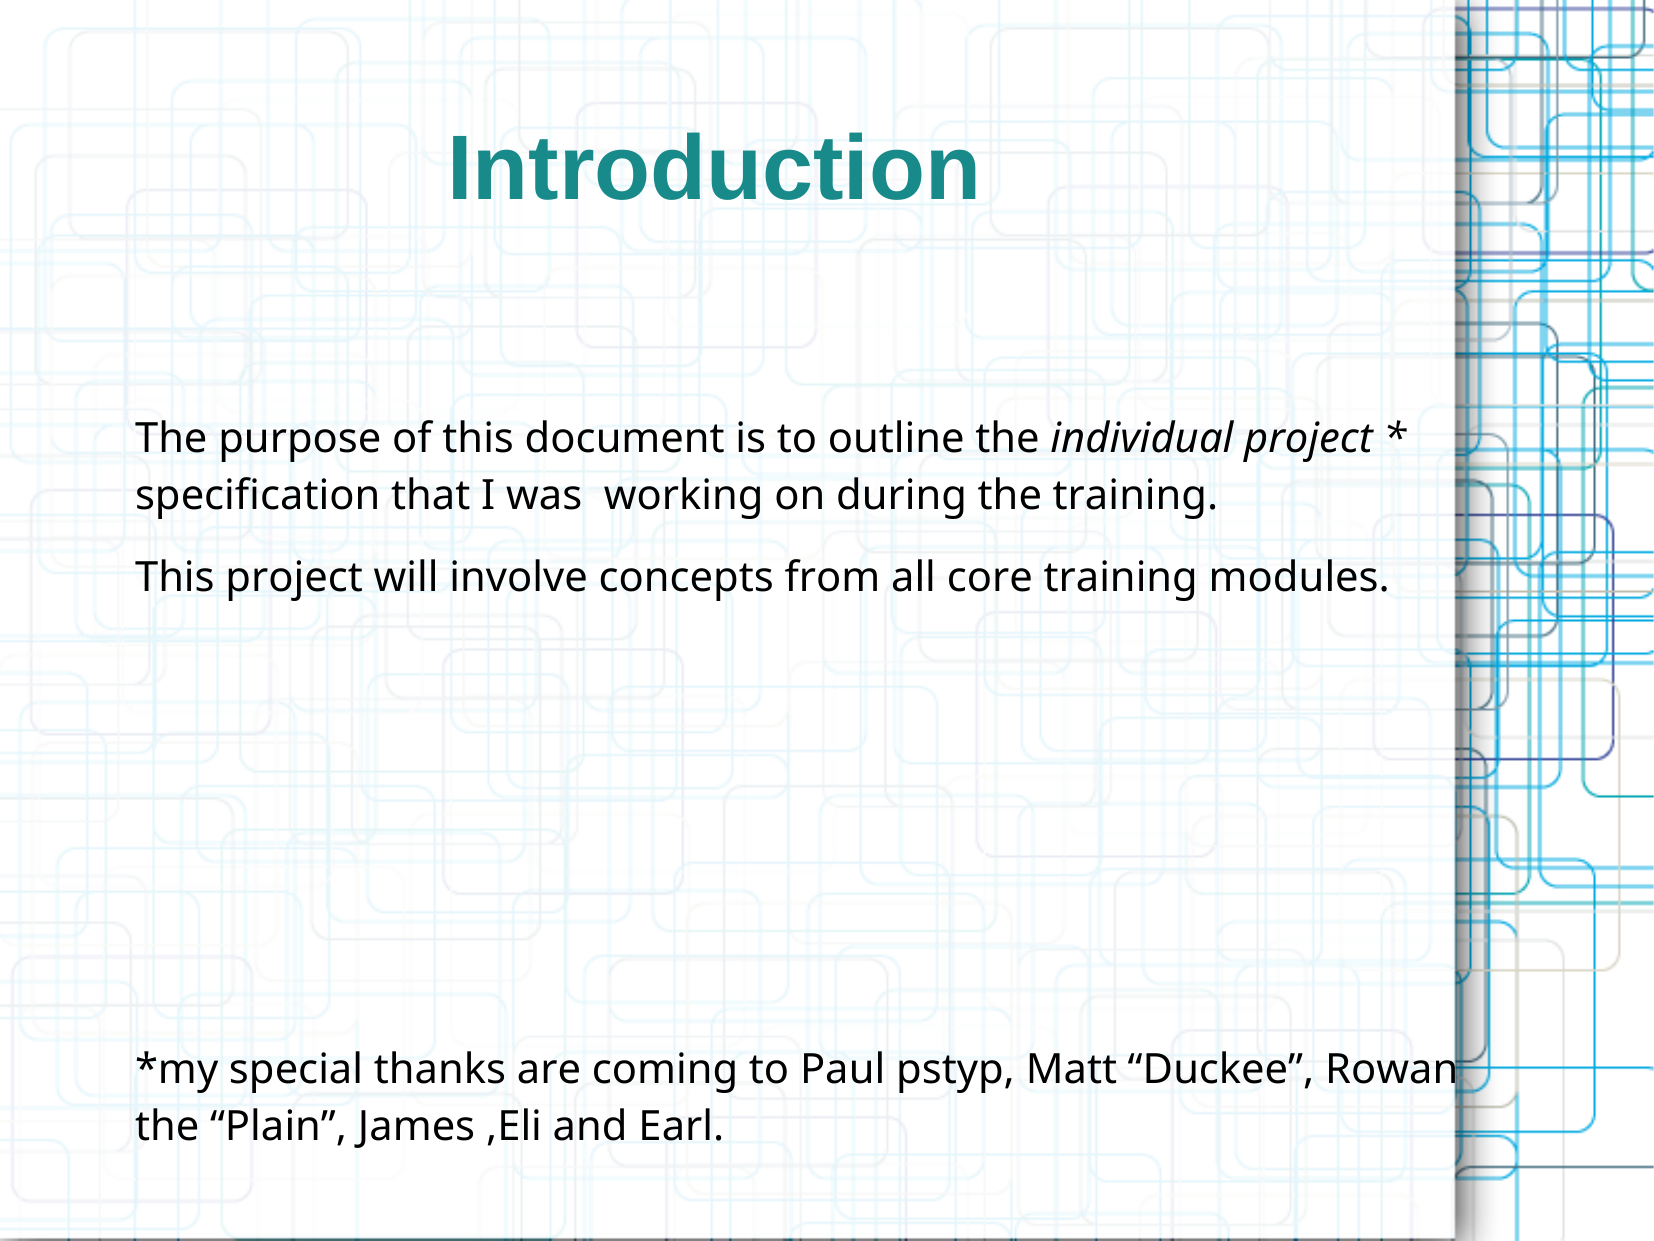

# Introduction
The purpose of this document is to outline the individual project * specification that I was working on during the training.
This project will involve concepts from all core training modules.
*my special thanks are coming to Paul pstyp, Matt “Duckee”, Rowan the “Plain”, James ,Eli and Earl.